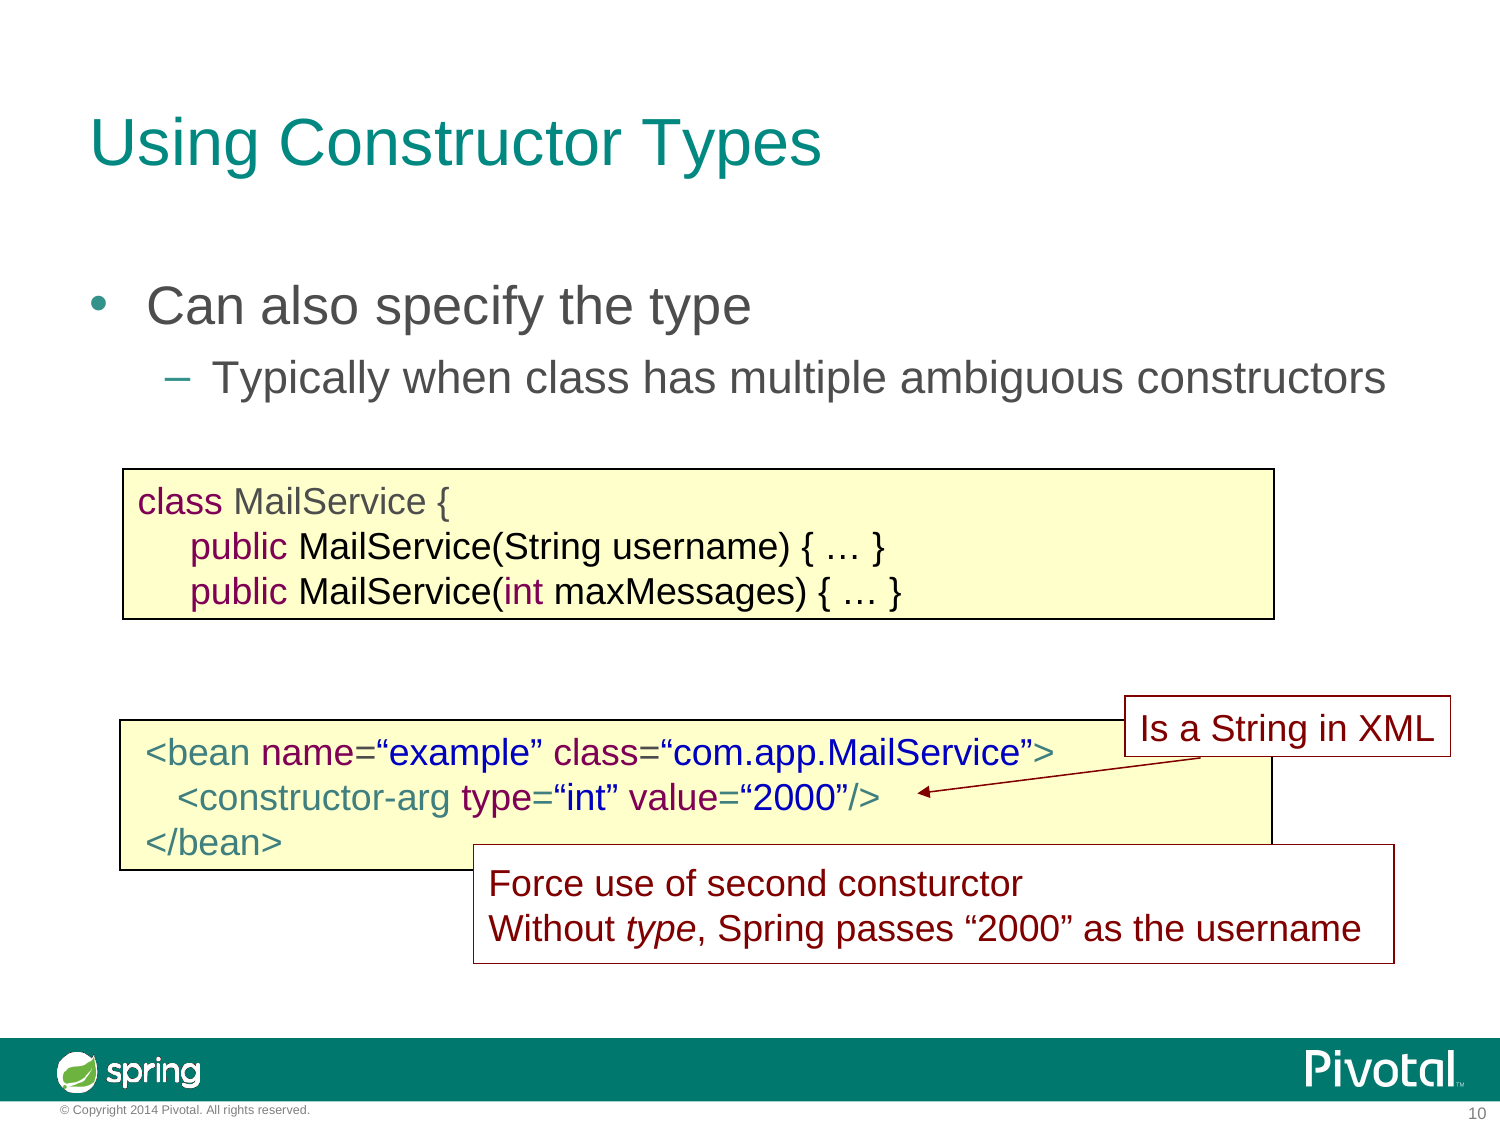

# Using Constructor Types
Can also specify the type
Typically when class has multiple ambiguous constructors
class MailService {
 public MailService(String username) { … }
 public MailService(int maxMessages) { … }
Is a String in XML
 <bean name=“example” class=“com.app.MailService”>
 <constructor-arg type=“int” value=“2000”/>
 </bean>
Force use of second consturctor
Without type, Spring passes “2000” as the username